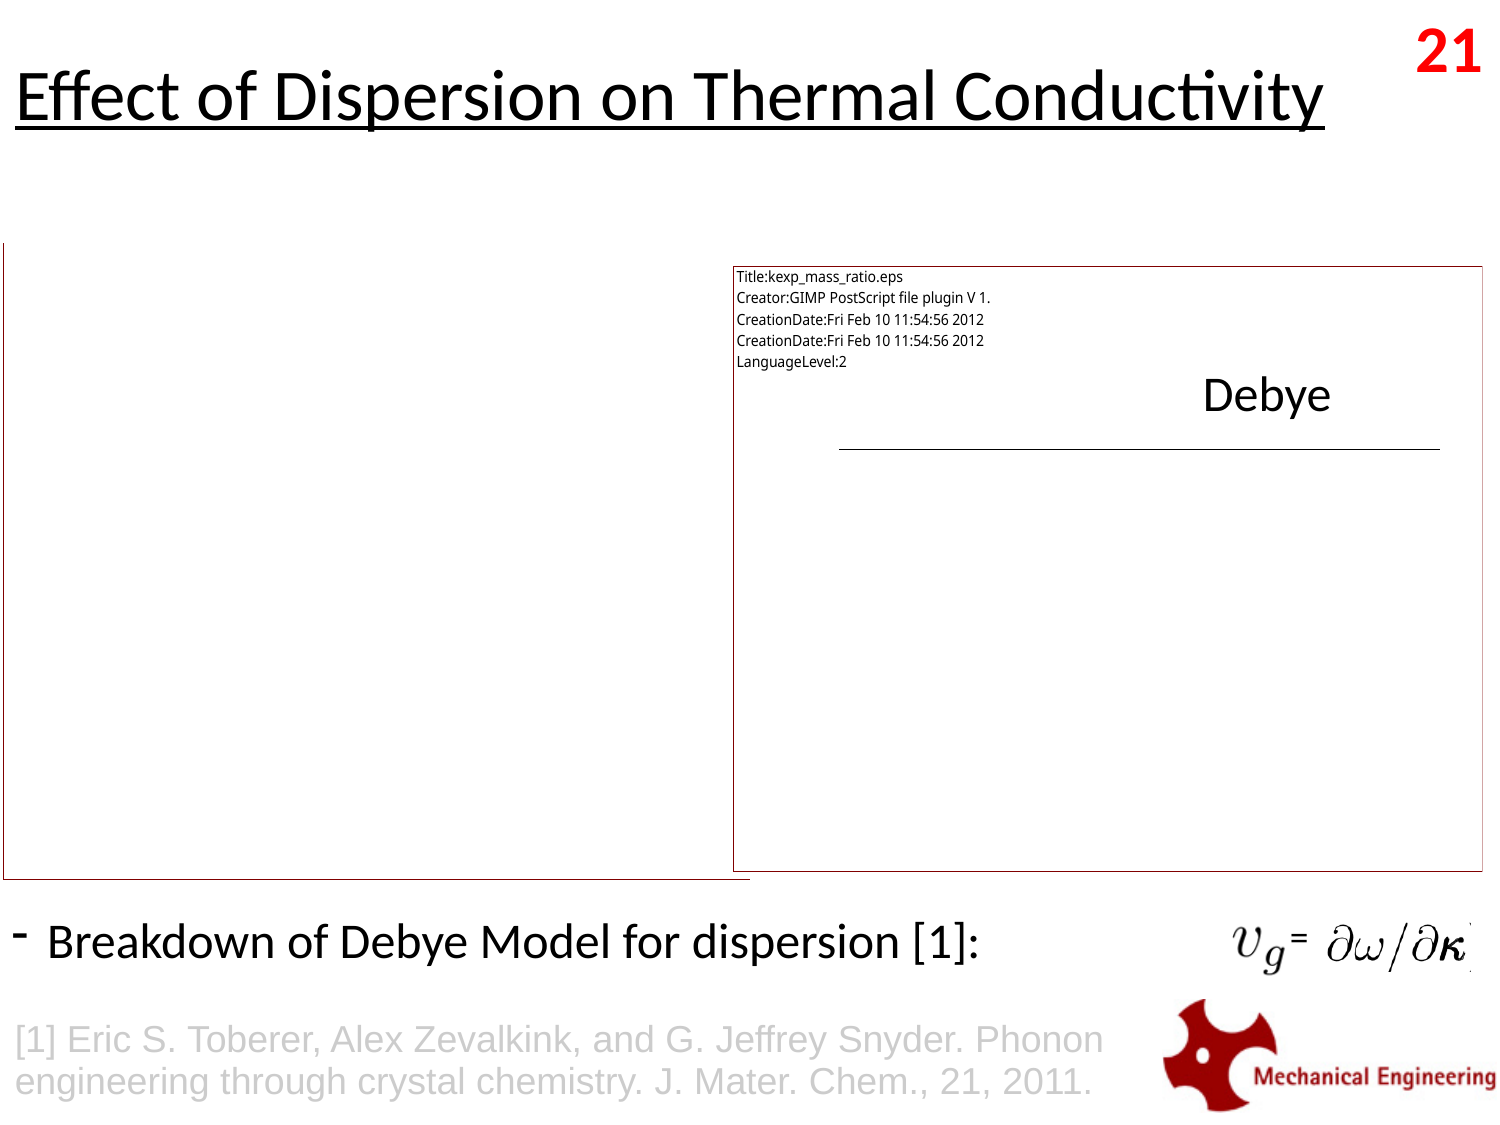

# Effect of Dispersion on Thermal Conductivity
21
Debye
Breakdown of Debye Model for dispersion [1]:
=
[1] Eric S. Toberer, Alex Zevalkink, and G. Jeffrey Snyder. Phonon engineering through crystal chemistry. J. Mater. Chem., 21, 2011.